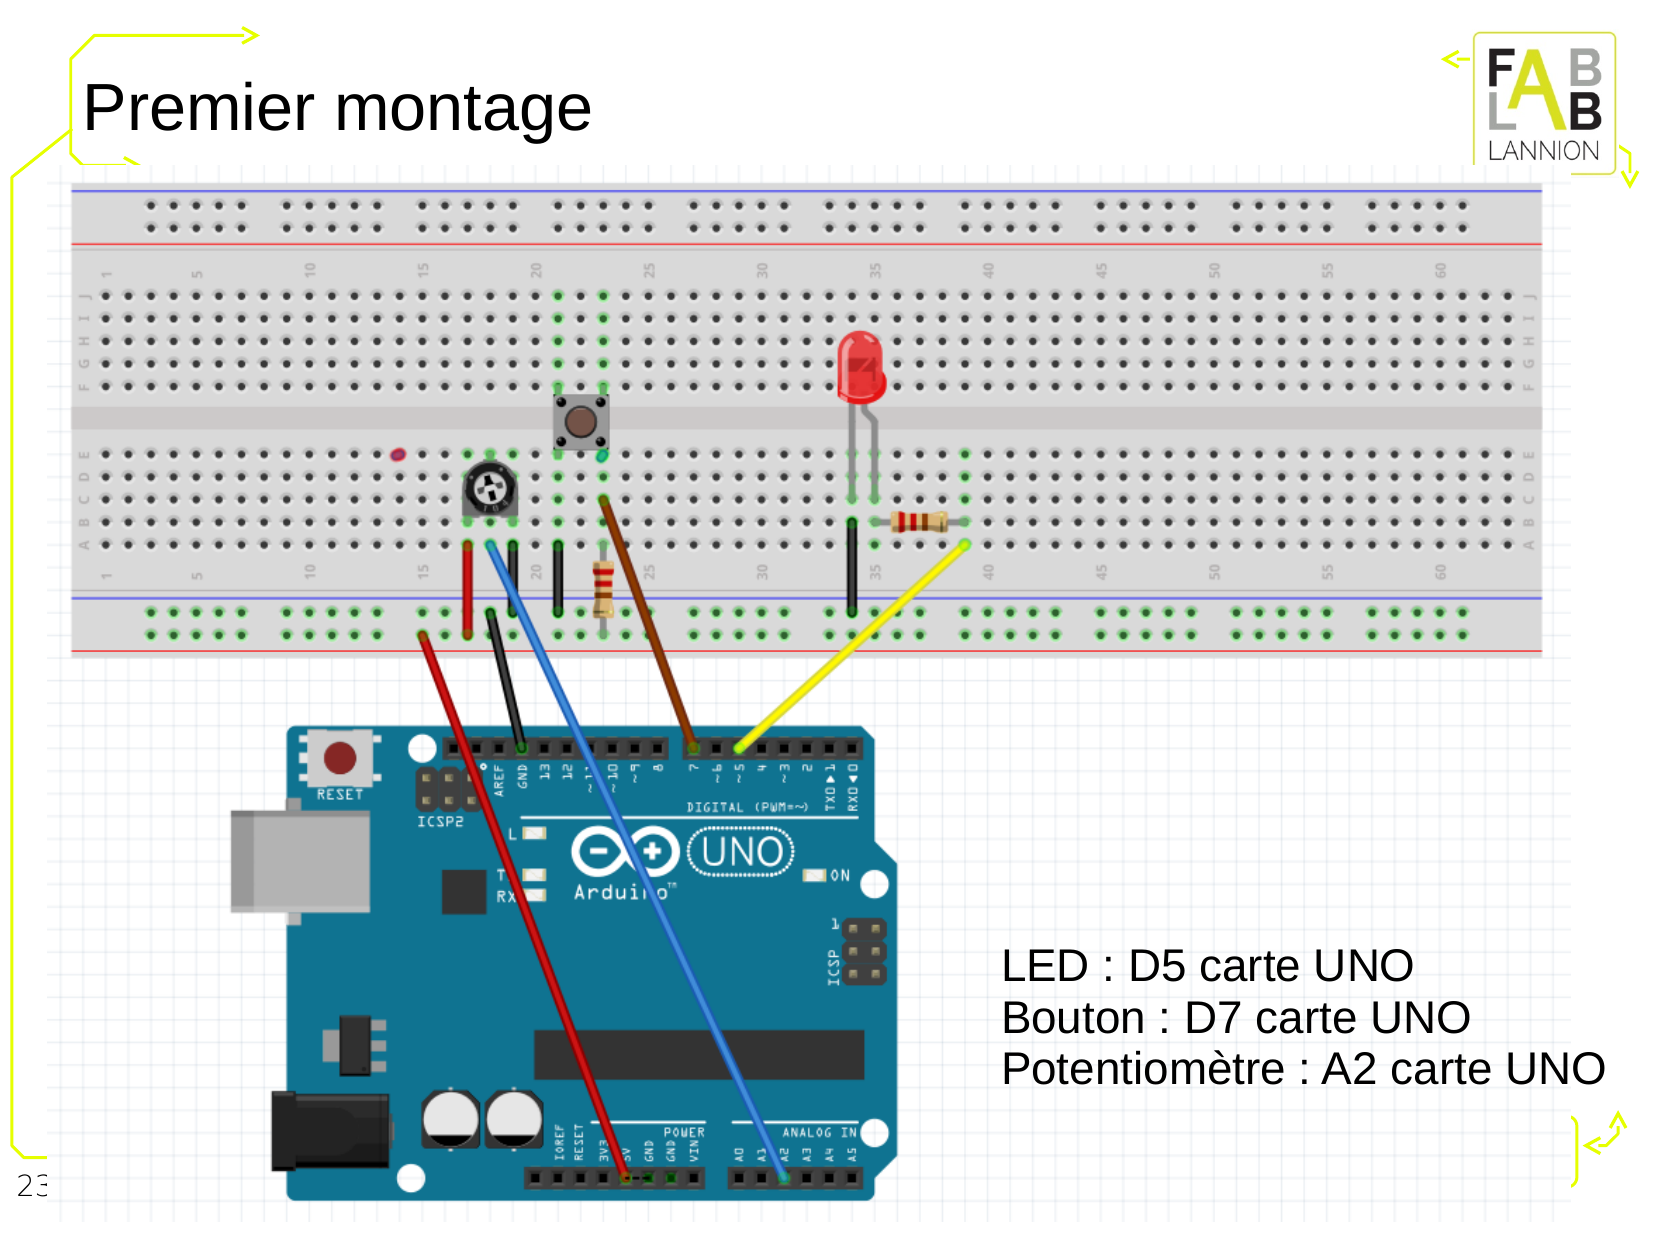

# Premier montage
LED : D5 carte UNO
Bouton : D7 carte UNO
Potentiomètre : A2 carte UNO
14